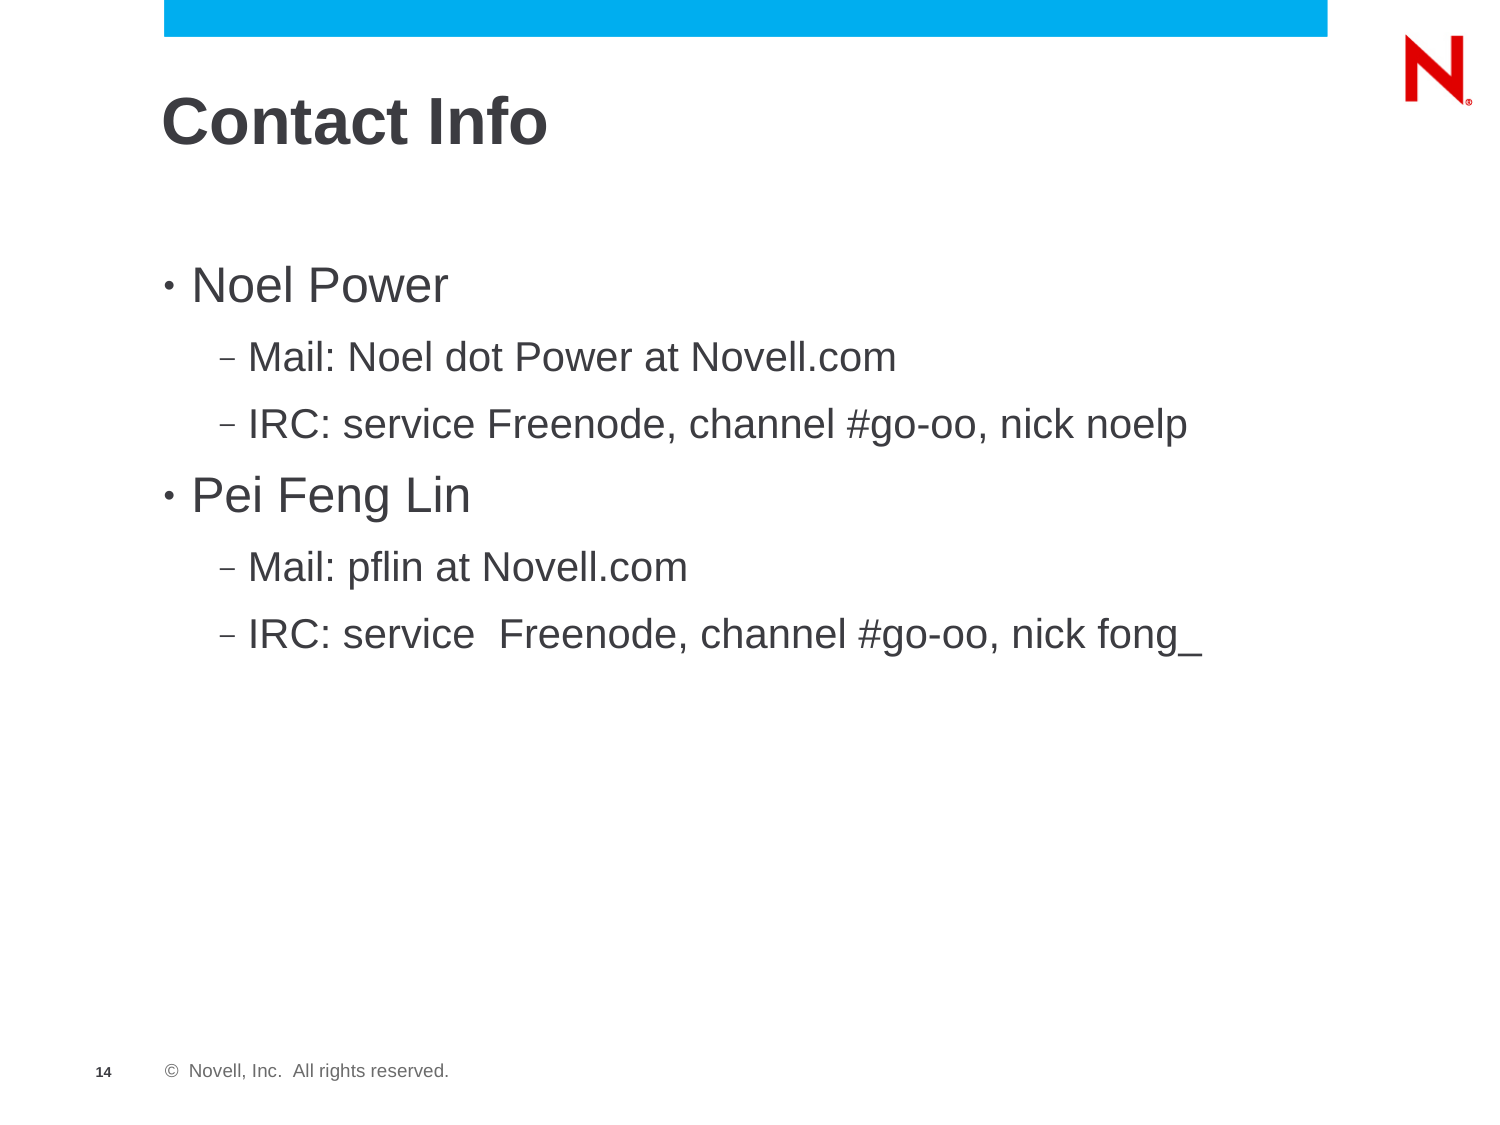

# Contact Info
Noel Power
Mail: Noel dot Power at Novell.com
IRC: service Freenode, channel #go-oo, nick noelp
Pei Feng Lin
Mail: pflin at Novell.com
IRC: service Freenode, channel #go-oo, nick fong_